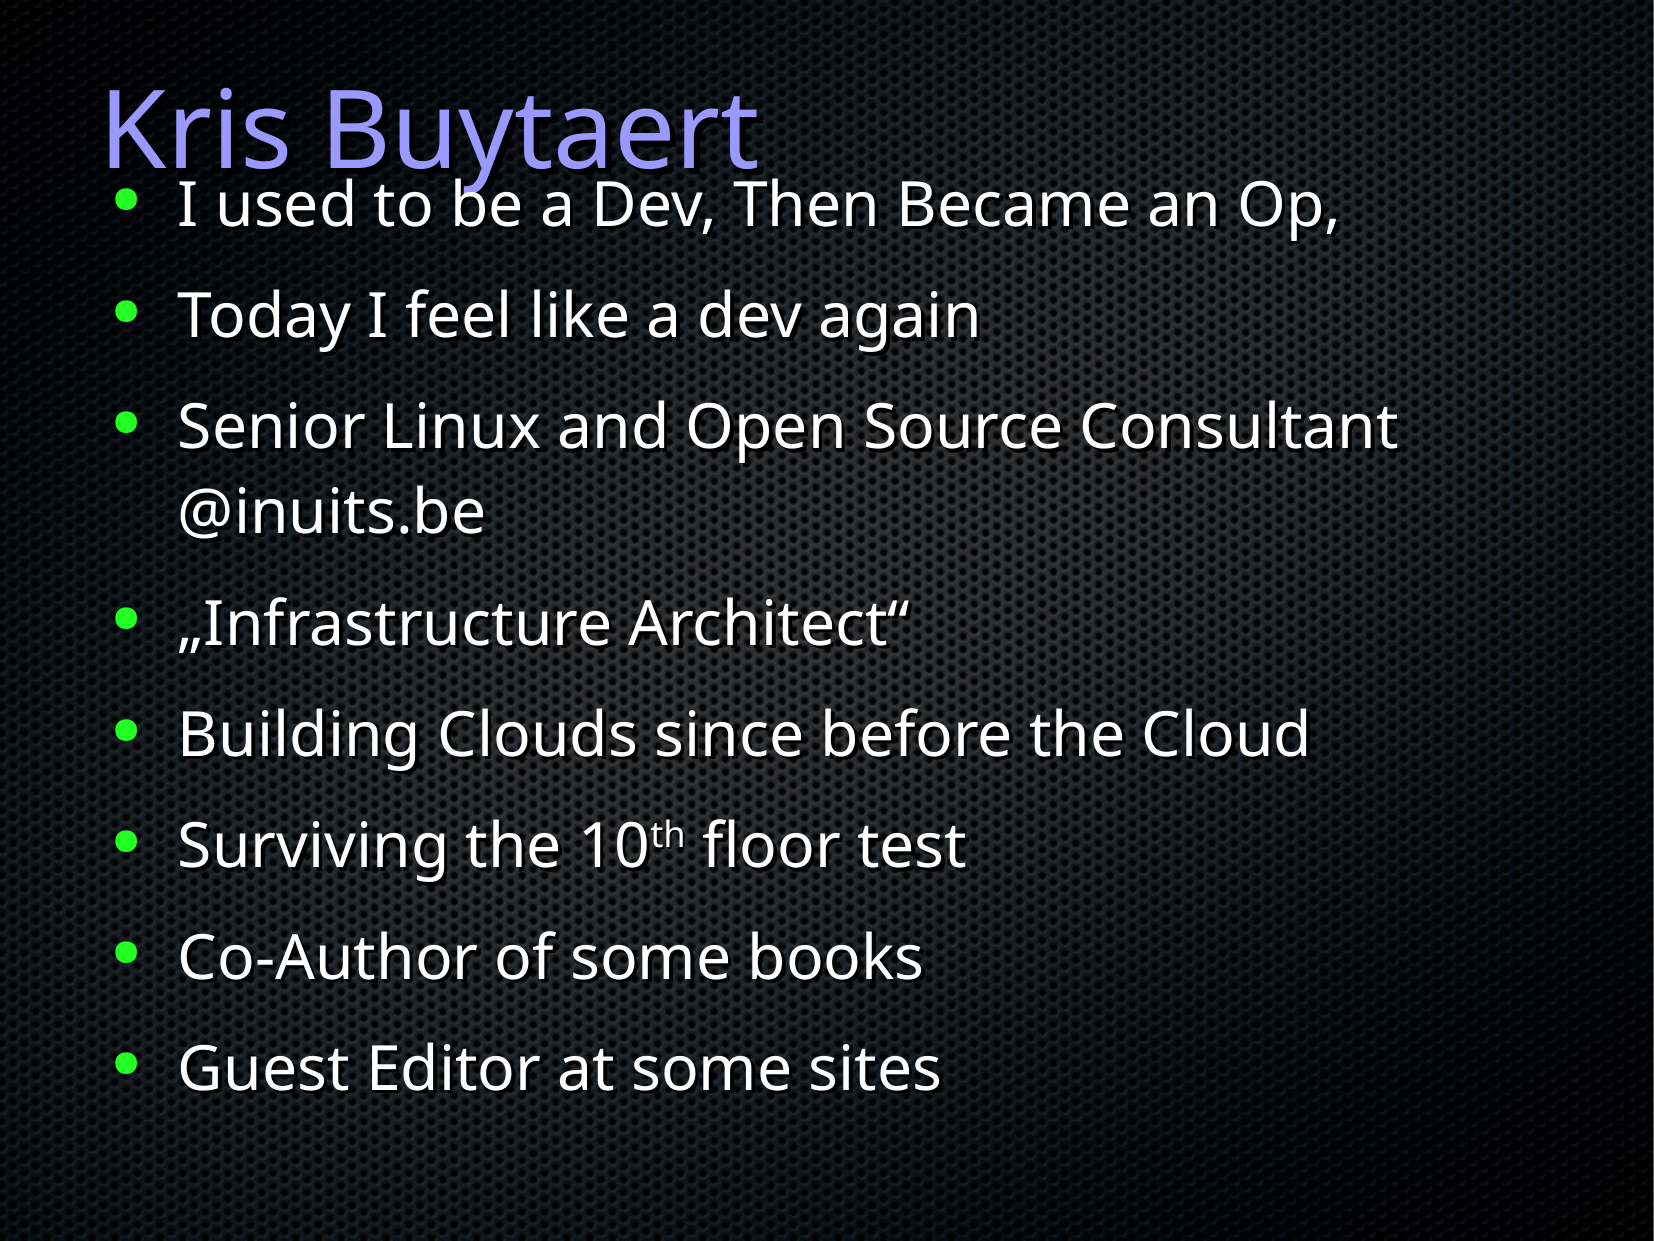

# Kris Buytaert
I used to be a Dev, Then Became an Op,
Today I feel like a dev again
Senior Linux and Open Source Consultant @inuits.be
„Infrastructure Architect“
Building Clouds since before the Cloud
Surviving the 10th floor test
Co-Author of some books
Guest Editor at some sites